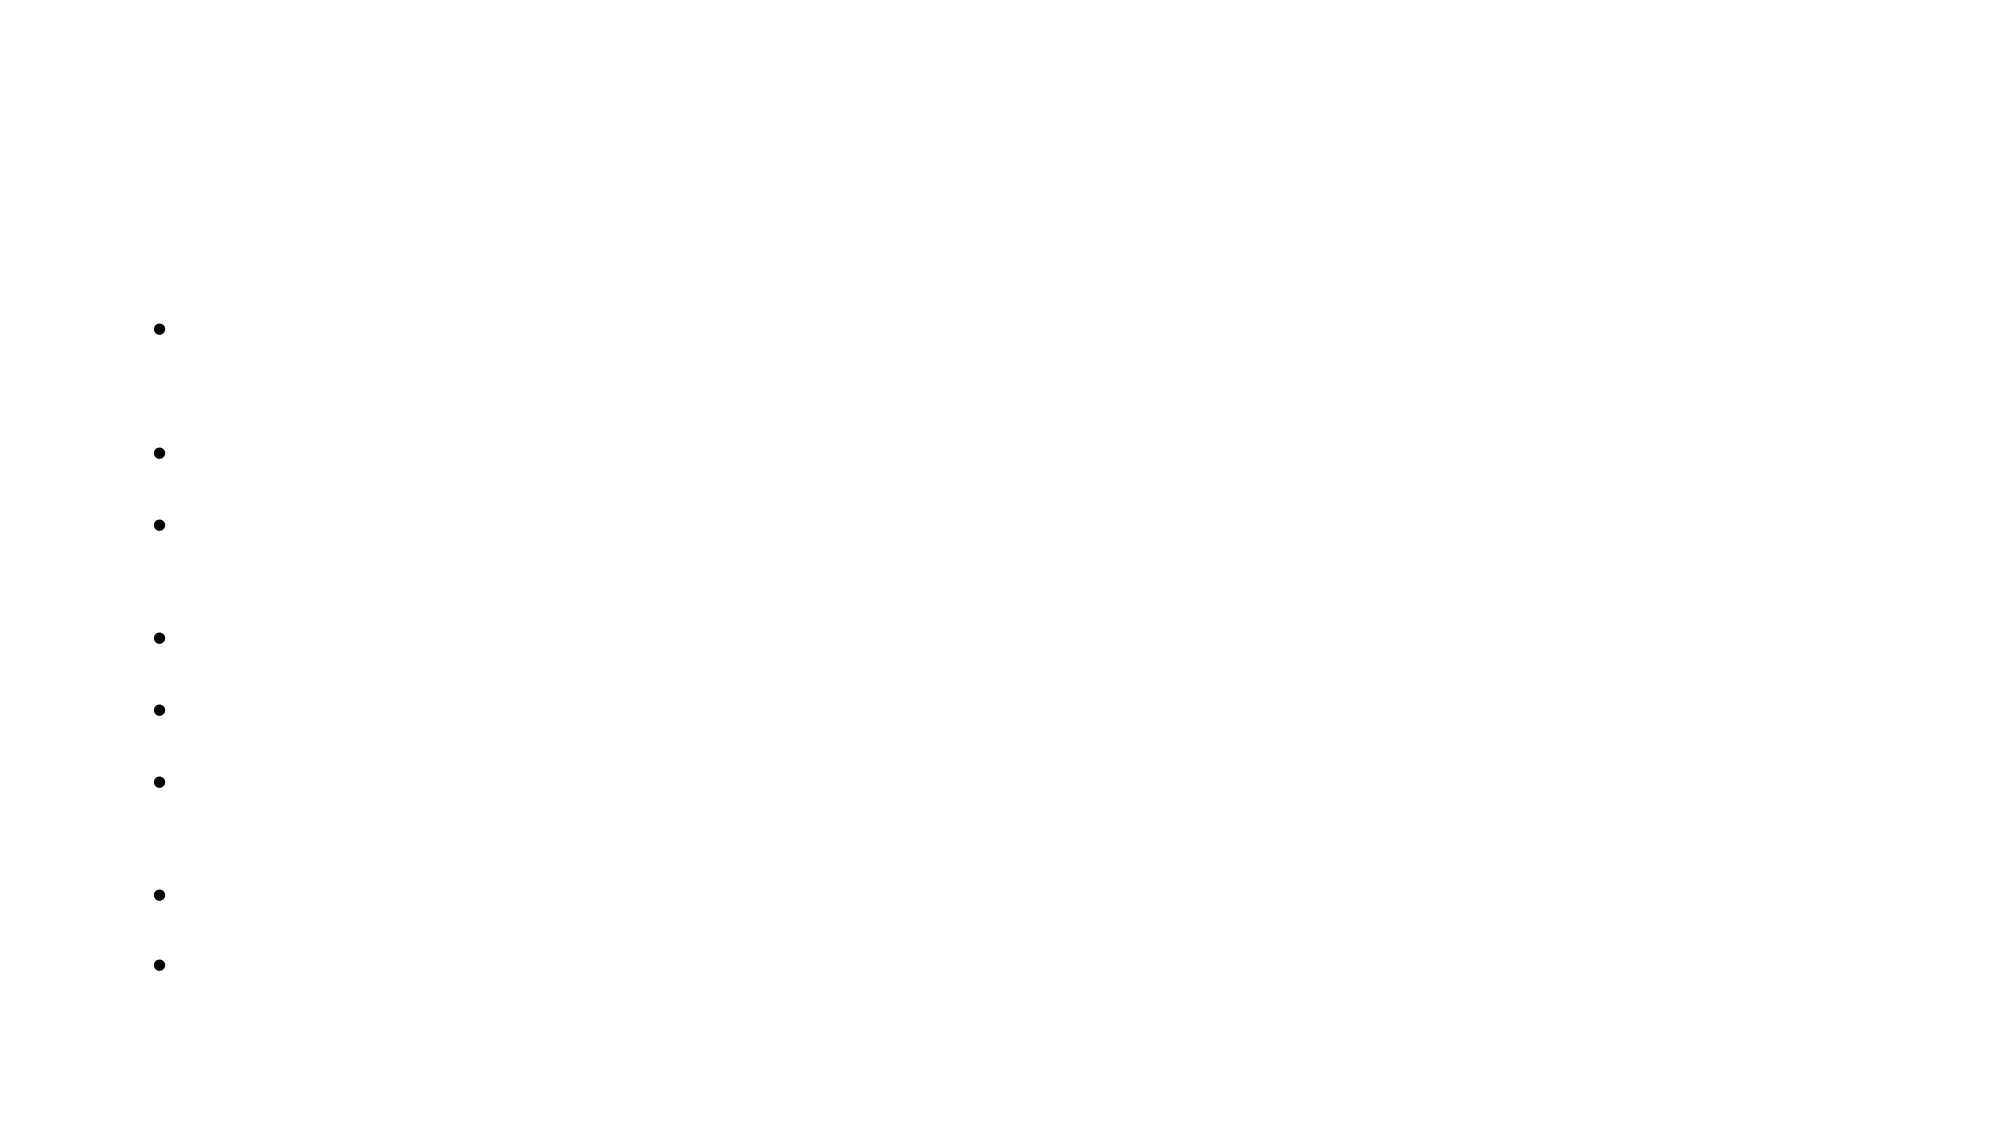

# Bibliography.
https://spaceplace.nasa.gov/launch-windows/en/
https://www.esa.int/Applications/Observing_the_Earth/FutureEO/FLEX/Launch
https://www.spacex.com/vehicles/falcon-9
https://airandspace.si.edu/collection-objects/rocket-engine-liquid-fuel-merlin-1d/nasm_A20220606000
https://www.eoportal.org/other-space-activities/rocket-lab#design-parameters
https://www.nasa.gov/reference/space-launch-system-rl10-engine/
https://ariane.group/en/equipment-services/for-launchers/propulsion-systems-for-launchers/
https://www.ulalaunch.com/docs/default-source/rockets/delta-iv-heavy-cutaway.pdf
https://api.nasa.gov/DONKI/WSAEnlilSimulations?startDate=2011-09-19&endDate=2011-09-20&api_key=DEMO_KEY